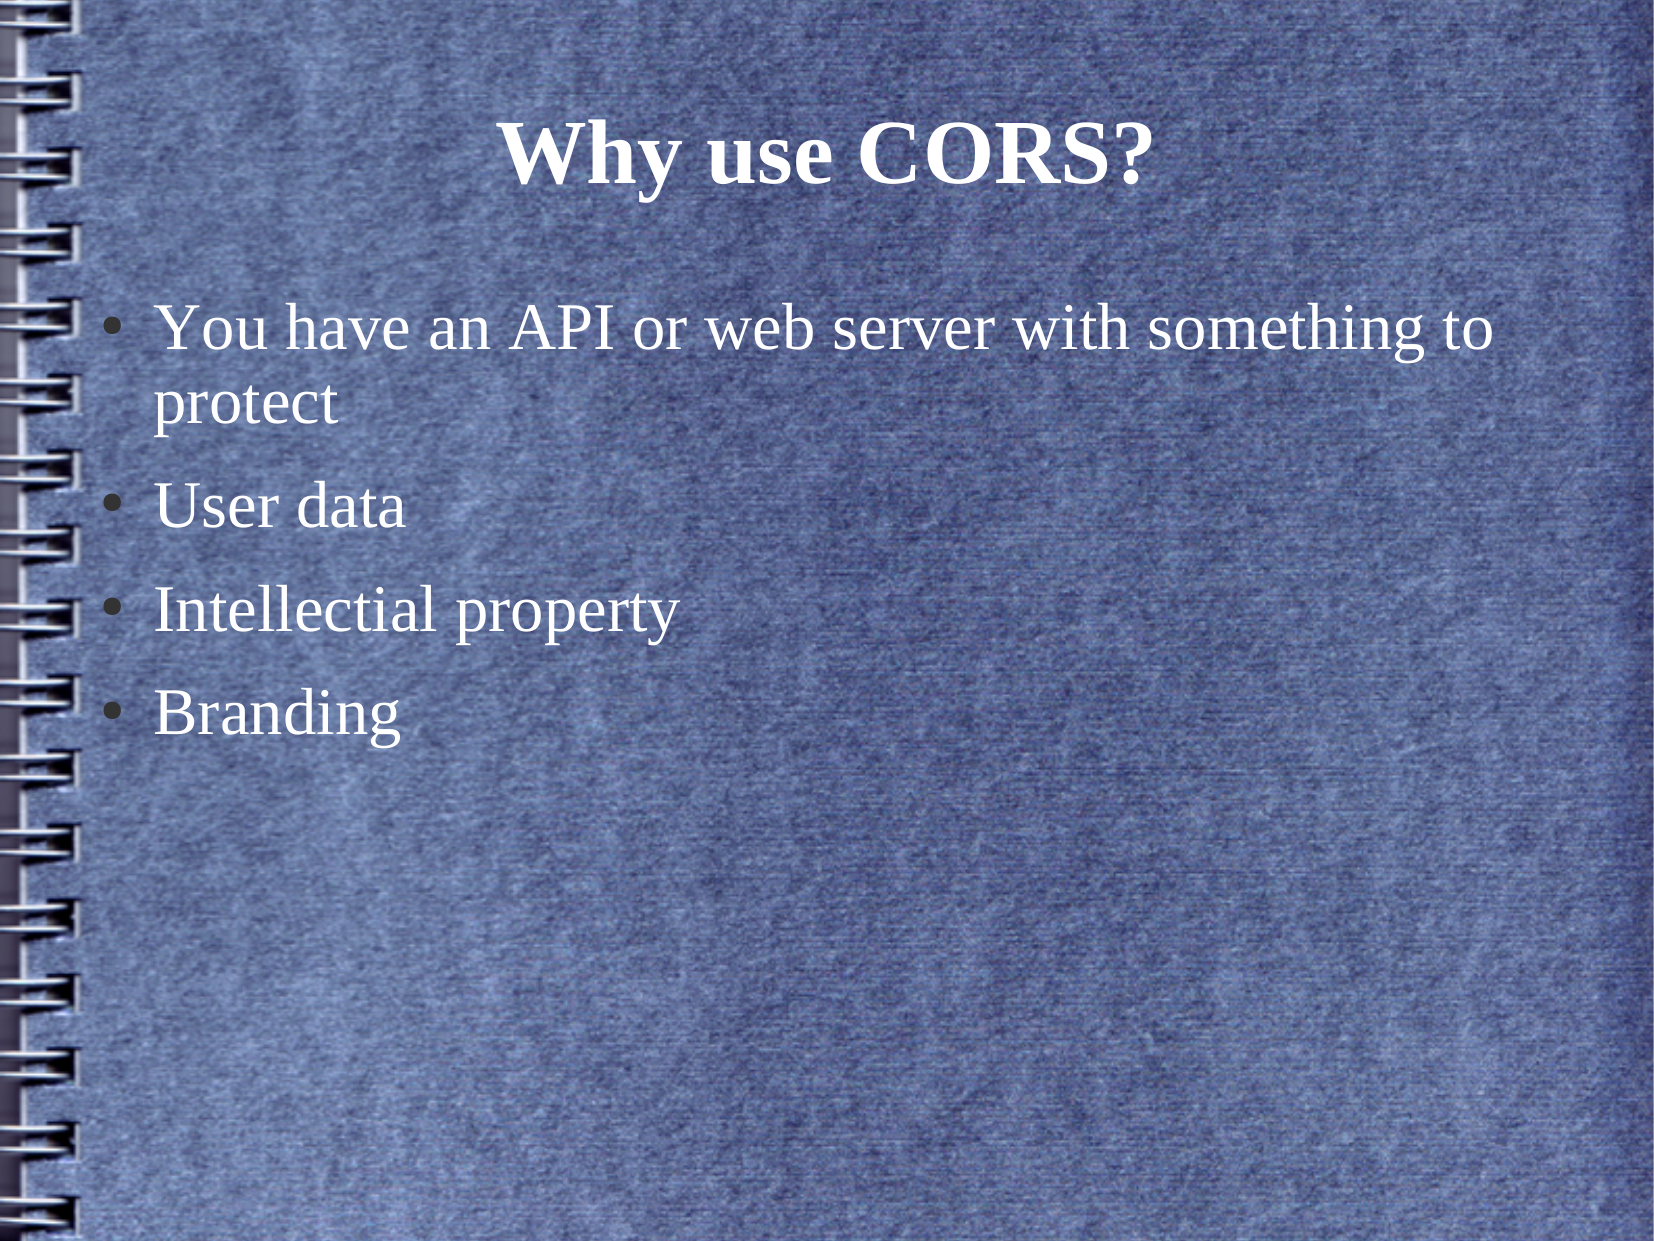

# Why use CORS?
You have an API or web server with something to protect
User data
Intellectial property
Branding